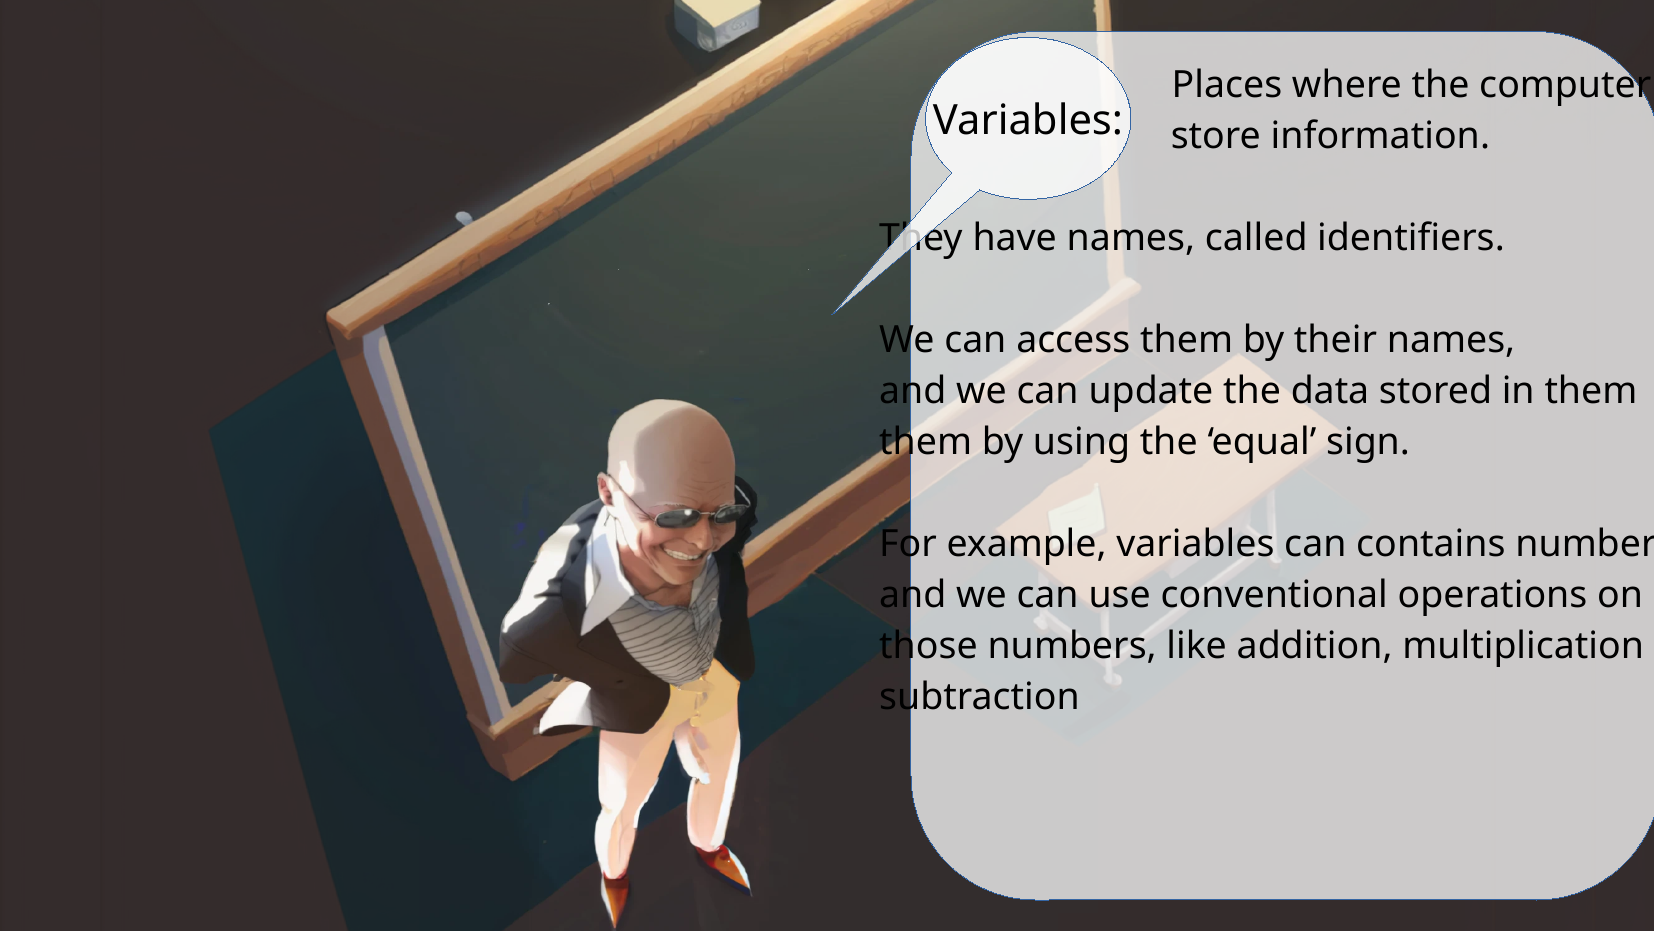

Places where the computer
 store information.
They have names, called identifiers.
We can access them by their names,
and we can update the data stored in them
them by using the ‘equal’ sign.
For example, variables can contains numbers,
and we can use conventional operations on
those numbers, like addition, multiplication or
subtraction
Variables: